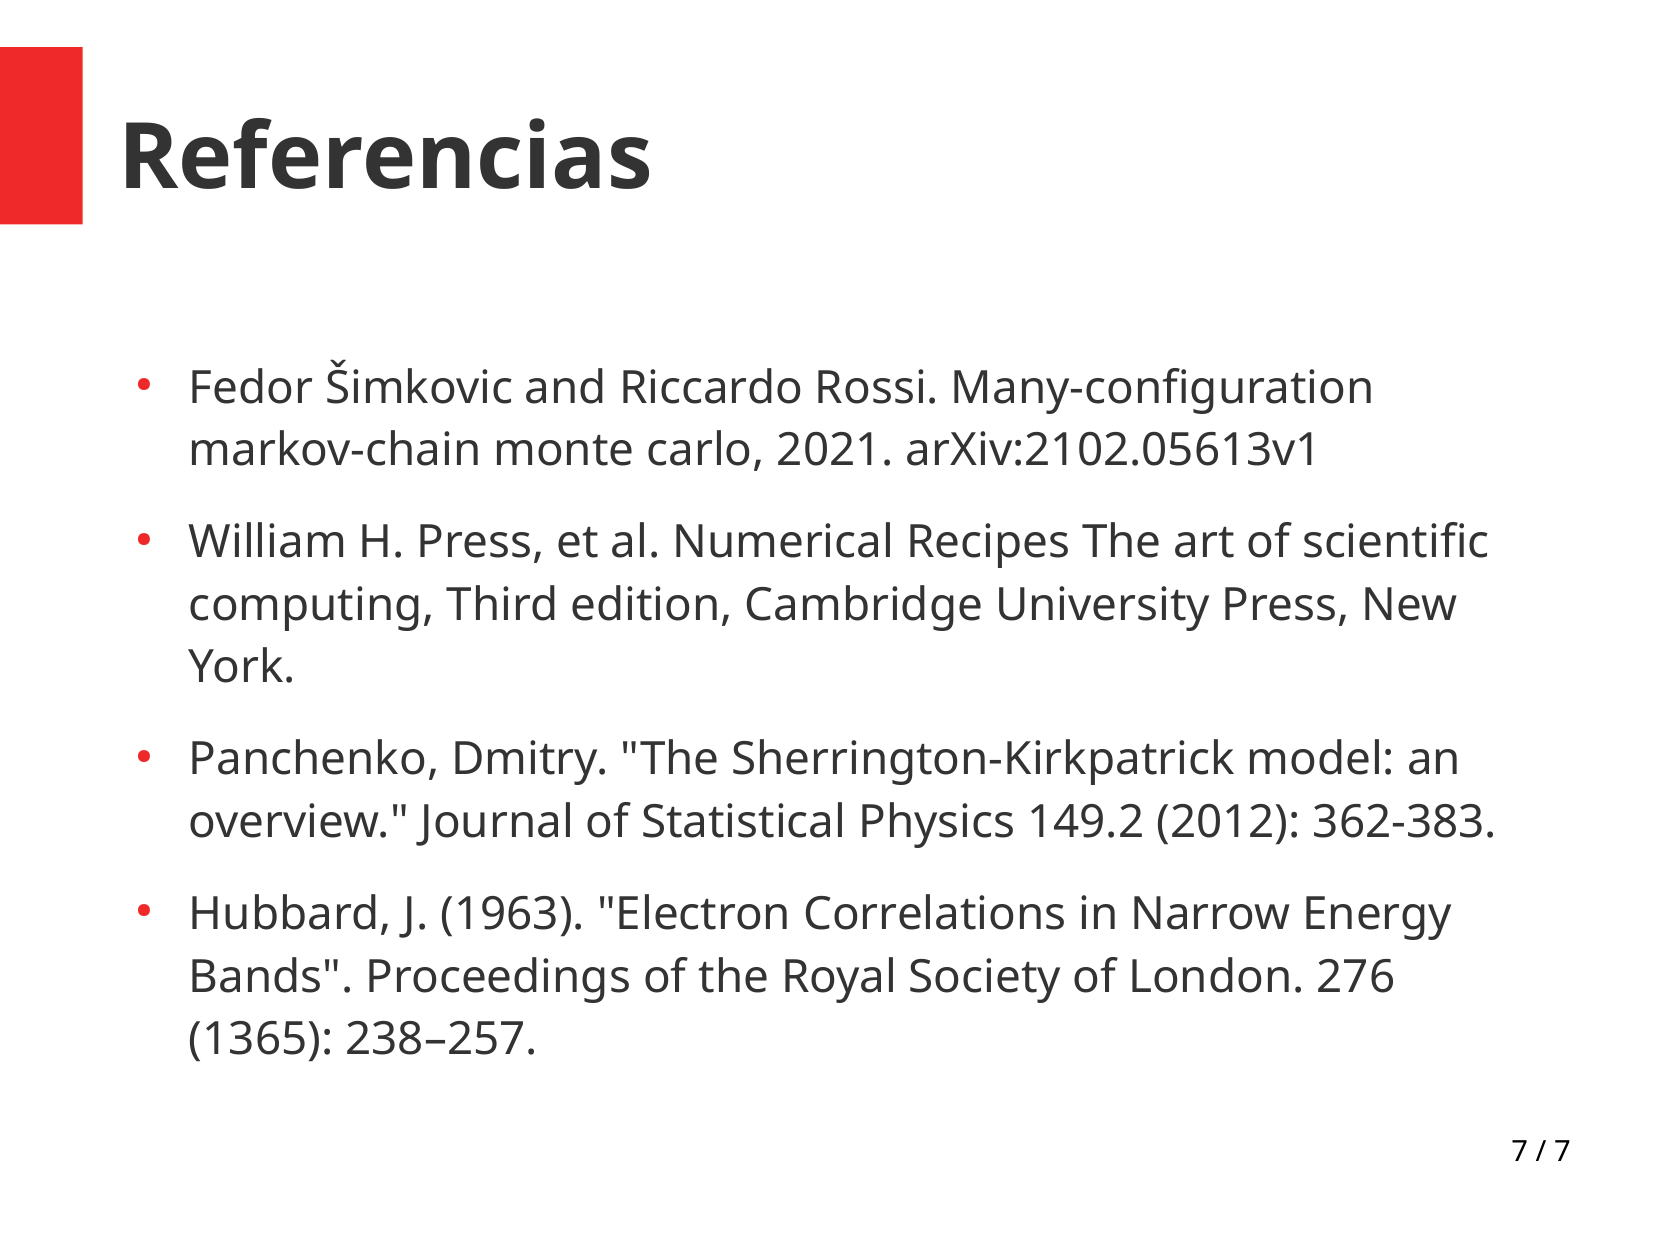

# Referencias
Fedor Šimkovic and Riccardo Rossi. Many-configuration markov-chain monte carlo, 2021. arXiv:2102.05613v1
William H. Press, et al. Numerical Recipes The art of scientific computing, Third edition, Cambridge University Press, New York.
Panchenko, Dmitry. "The Sherrington-Kirkpatrick model: an overview." Journal of Statistical Physics 149.2 (2012): 362-383.
Hubbard, J. (1963). "Electron Correlations in Narrow Energy Bands". Proceedings of the Royal Society of London. 276 (1365): 238–257.
7